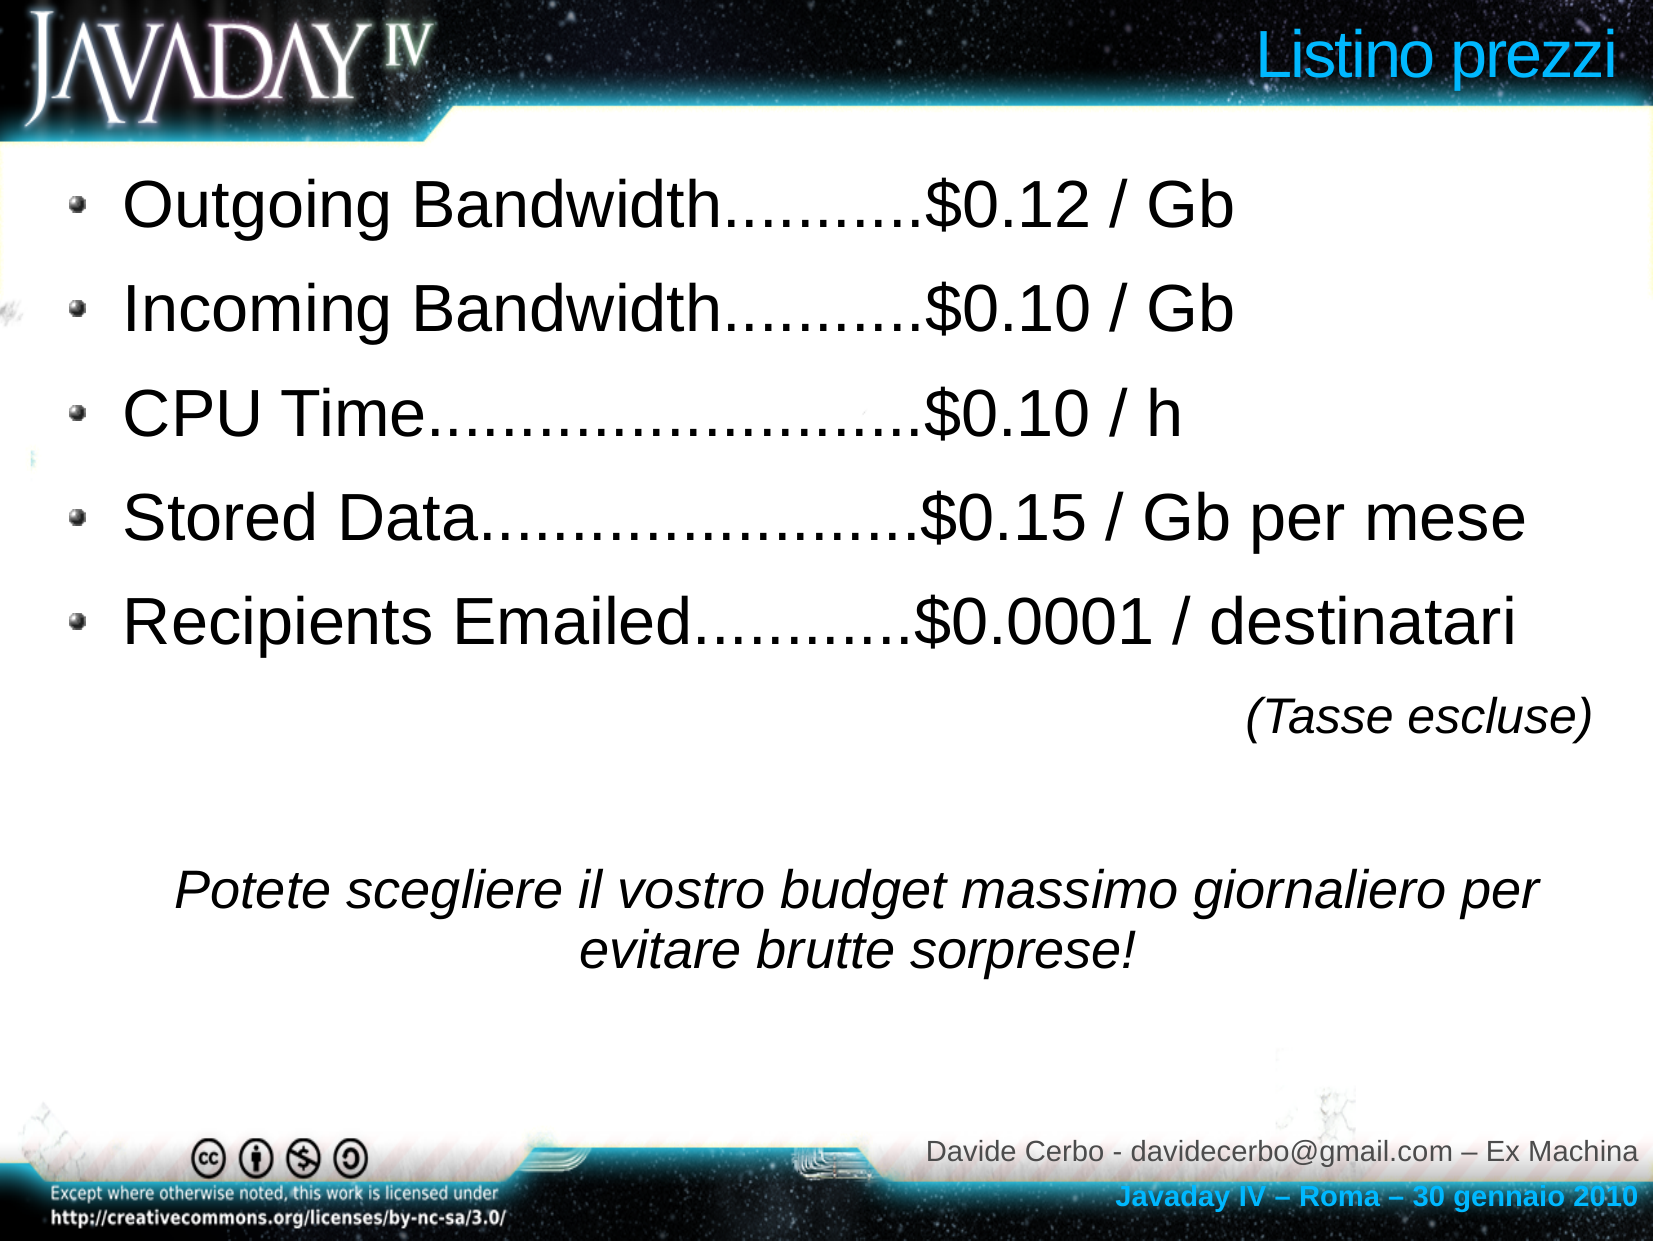

# Listino prezzi
Outgoing Bandwidth...........$0.12 / Gb
Incoming Bandwidth...........$0.10 / Gb
CPU Time...........................$0.10 / h
Stored Data........................$0.15 / Gb per mese
Recipients Emailed............$0.0001 / destinatari
(Tasse escluse)
Potete scegliere il vostro budget massimo giornaliero per evitare brutte sorprese!